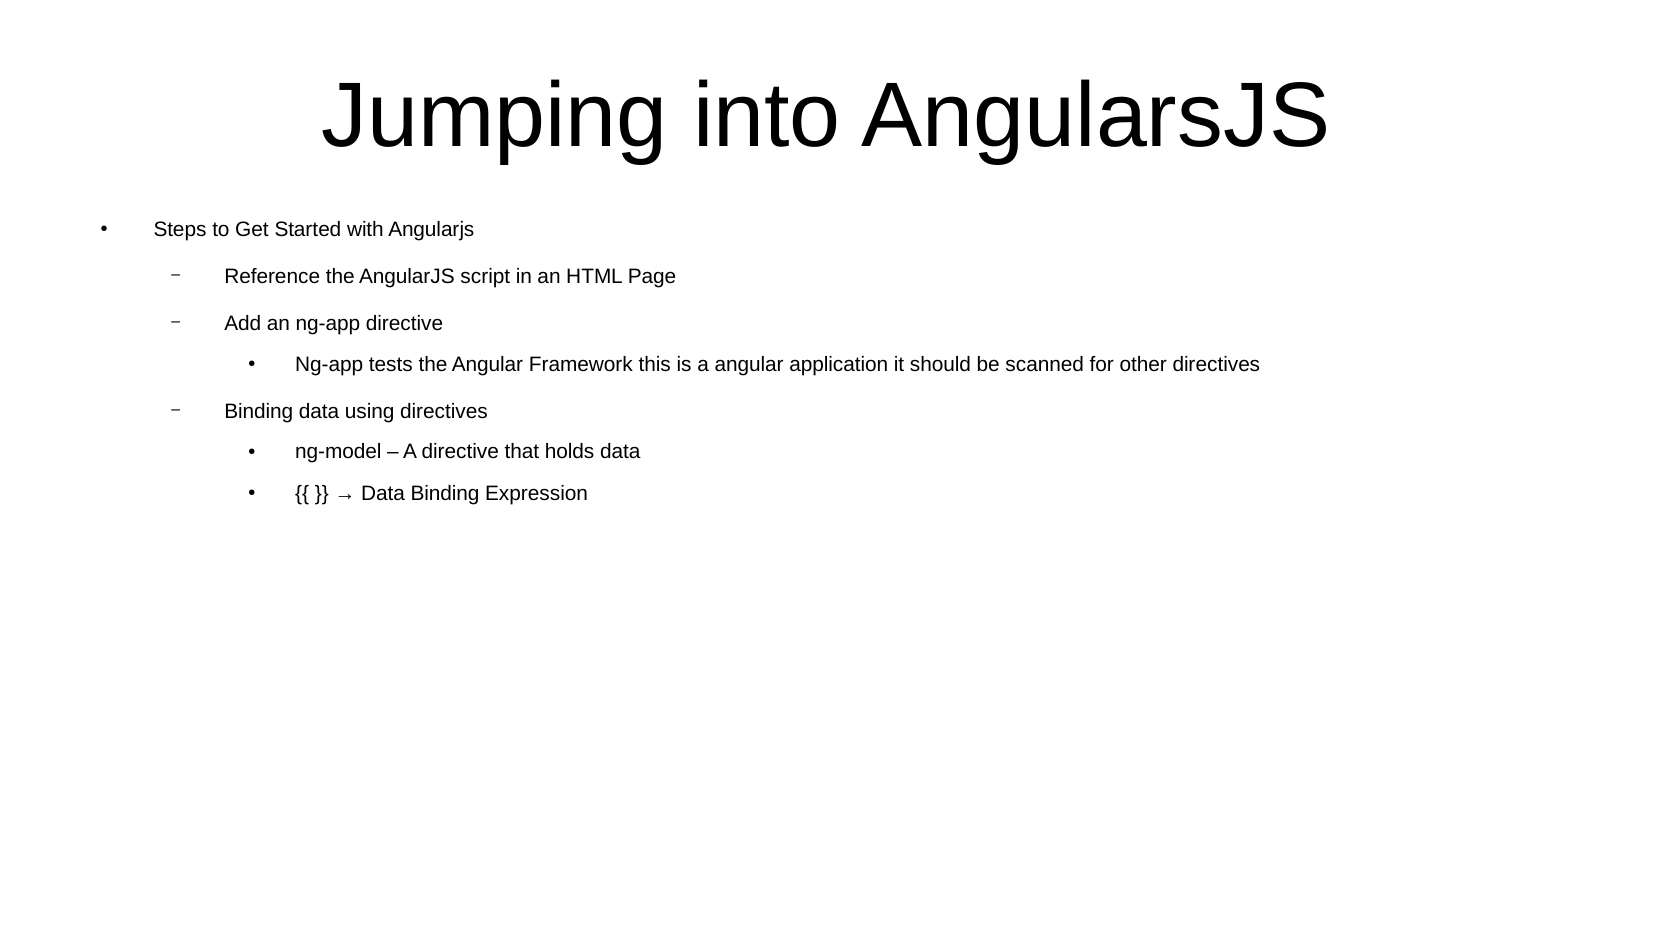

# Jumping into AngularsJS
Steps to Get Started with Angularjs
Reference the AngularJS script in an HTML Page
Add an ng-app directive
Ng-app tests the Angular Framework this is a angular application it should be scanned for other directives
Binding data using directives
ng-model – A directive that holds data
{{ }} → Data Binding Expression